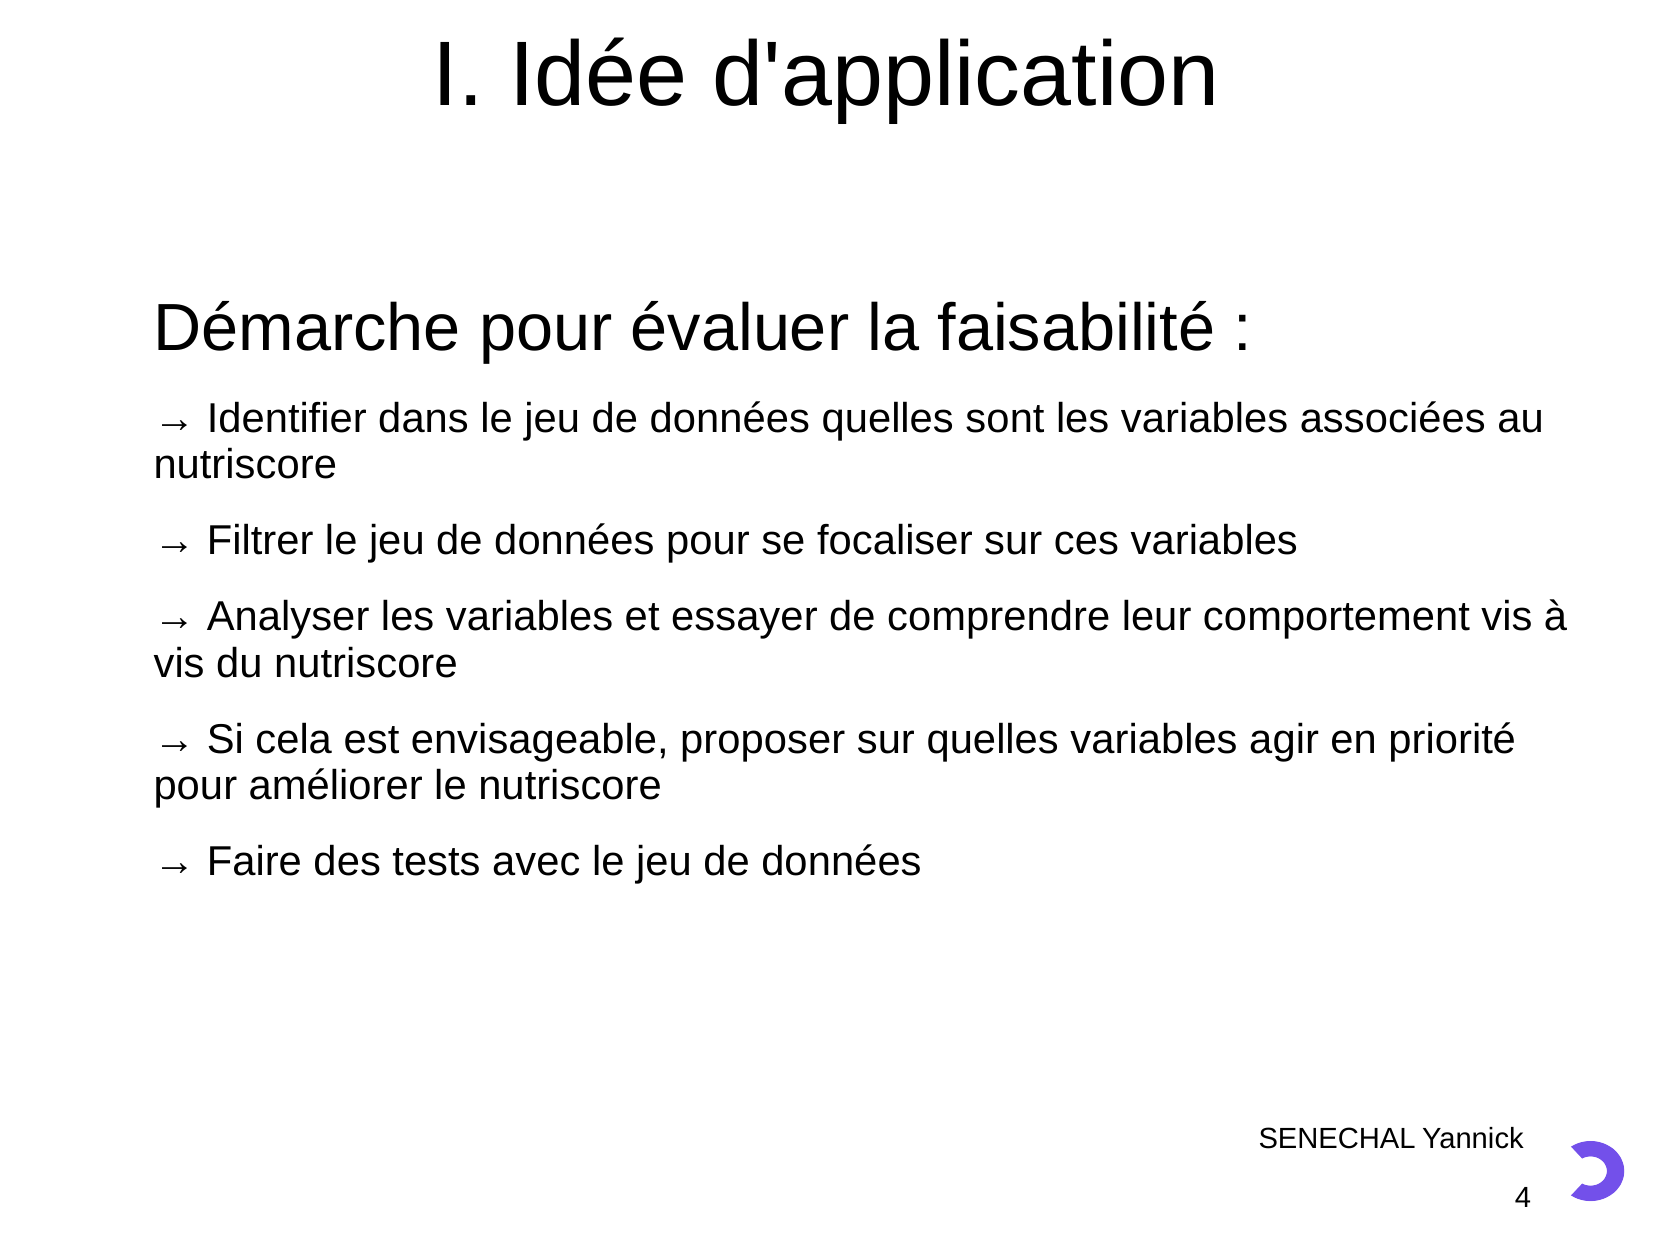

# I. Idée d'application
Démarche pour évaluer la faisabilité :
→ Identifier dans le jeu de données quelles sont les variables associées au nutriscore
→ Filtrer le jeu de données pour se focaliser sur ces variables
→ Analyser les variables et essayer de comprendre leur comportement vis à vis du nutriscore
→ Si cela est envisageable, proposer sur quelles variables agir en priorité pour améliorer le nutriscore
→ Faire des tests avec le jeu de données
SENECHAL Yannick
4